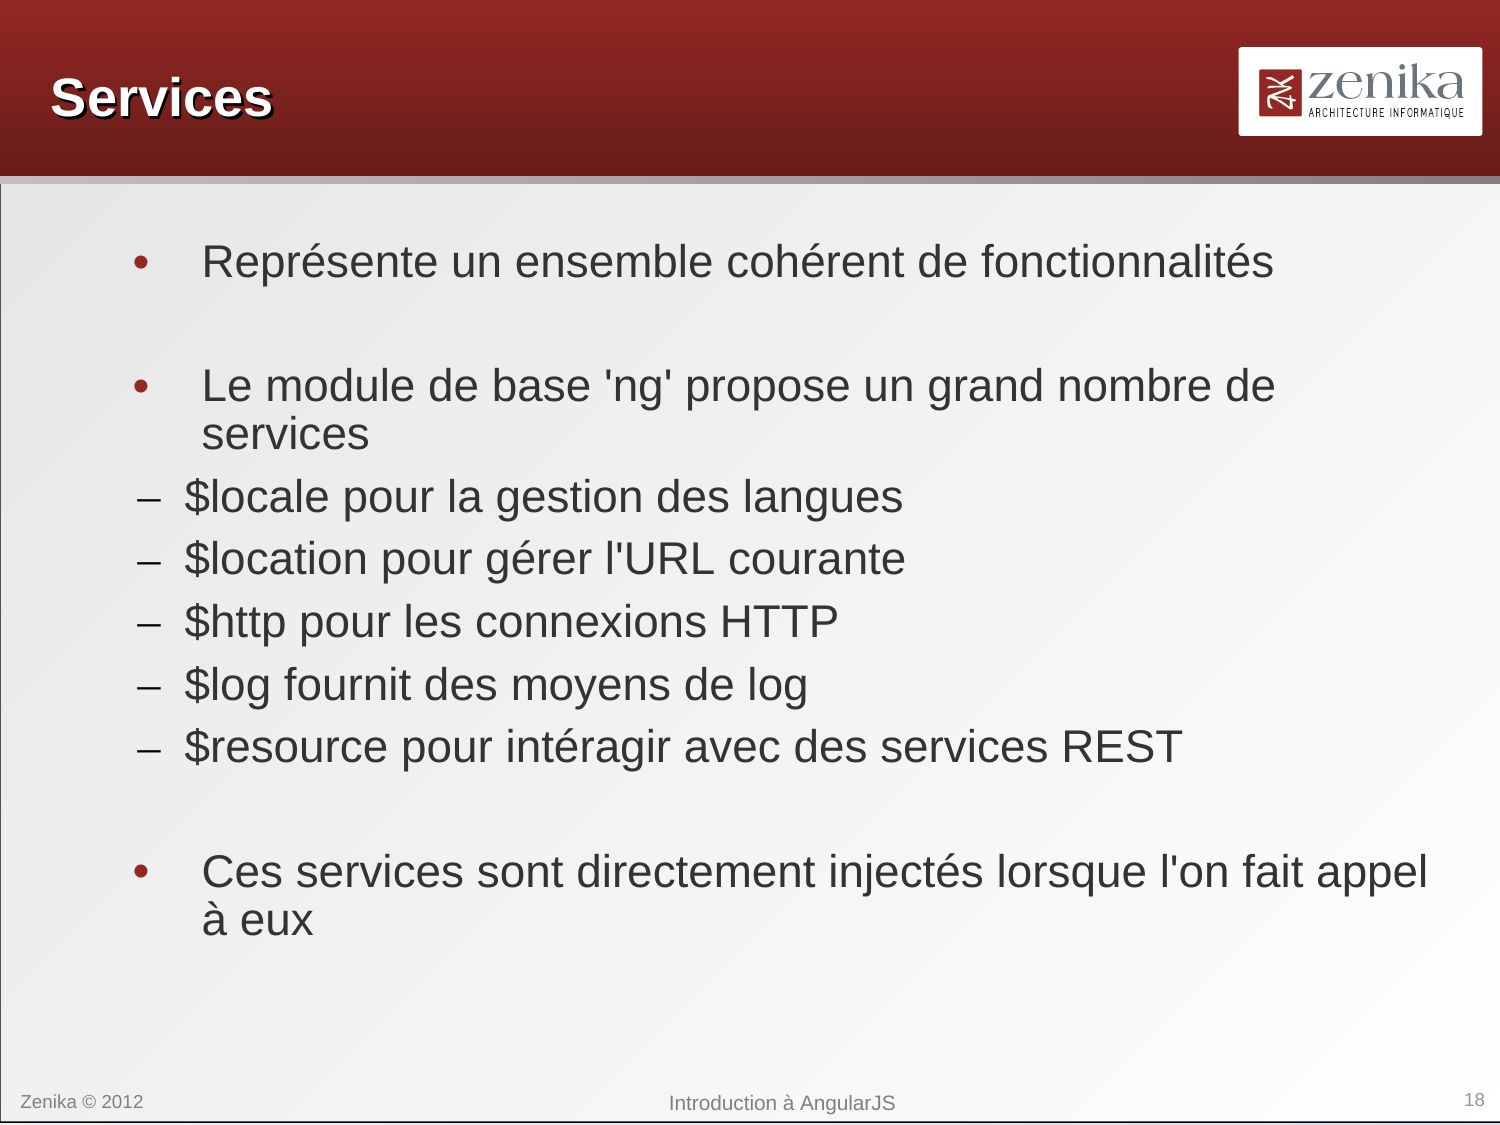

# Services
Représente un ensemble cohérent de fonctionnalités
Le module de base 'ng' propose un grand nombre de services
$locale pour la gestion des langues
$location pour gérer l'URL courante
$http pour les connexions HTTP
$log fournit des moyens de log
$resource pour intéragir avec des services REST
Ces services sont directement injectés lorsque l'on fait appel à eux